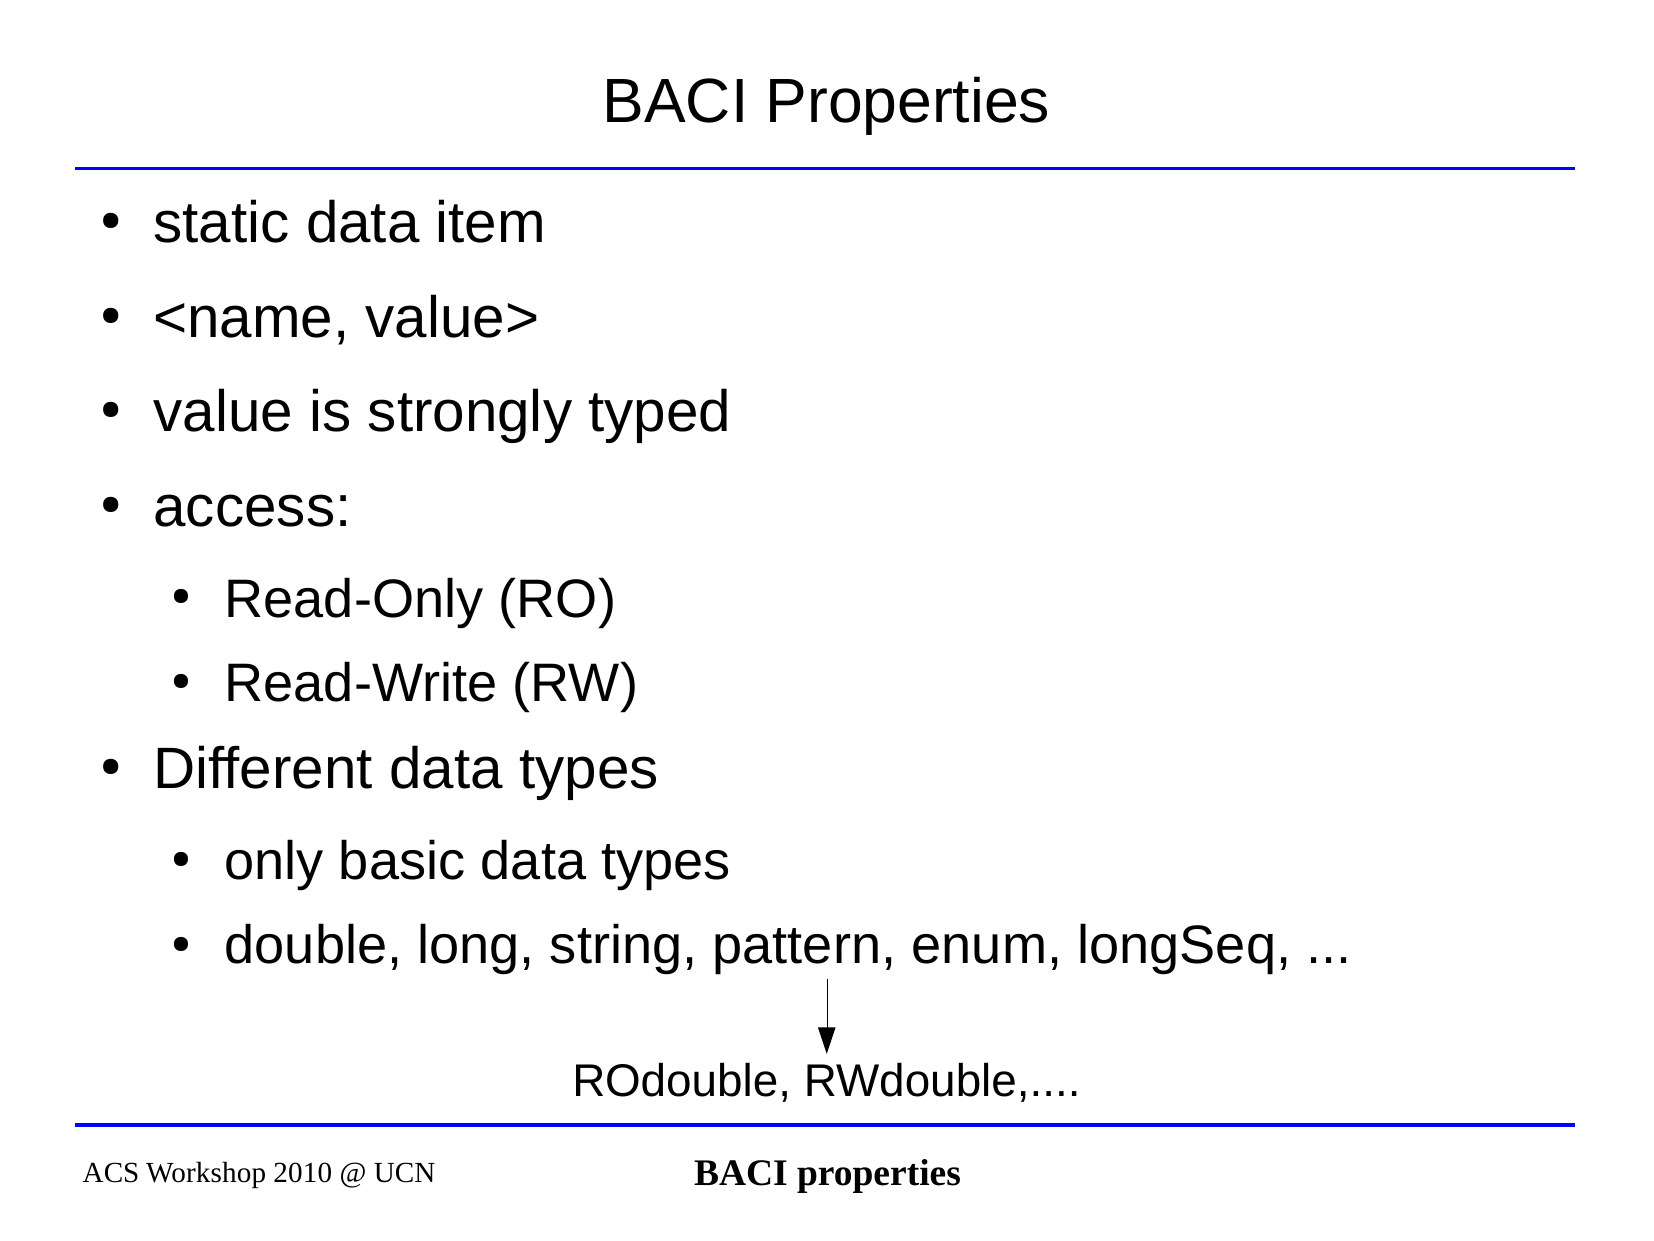

# BACI Properties
static data item
<name, value>
value is strongly typed
access:
Read-Only (RO)
Read-Write (RW)
Different data types
only basic data types
double, long, string, pattern, enum, longSeq, ...
ROdouble, RWdouble,....